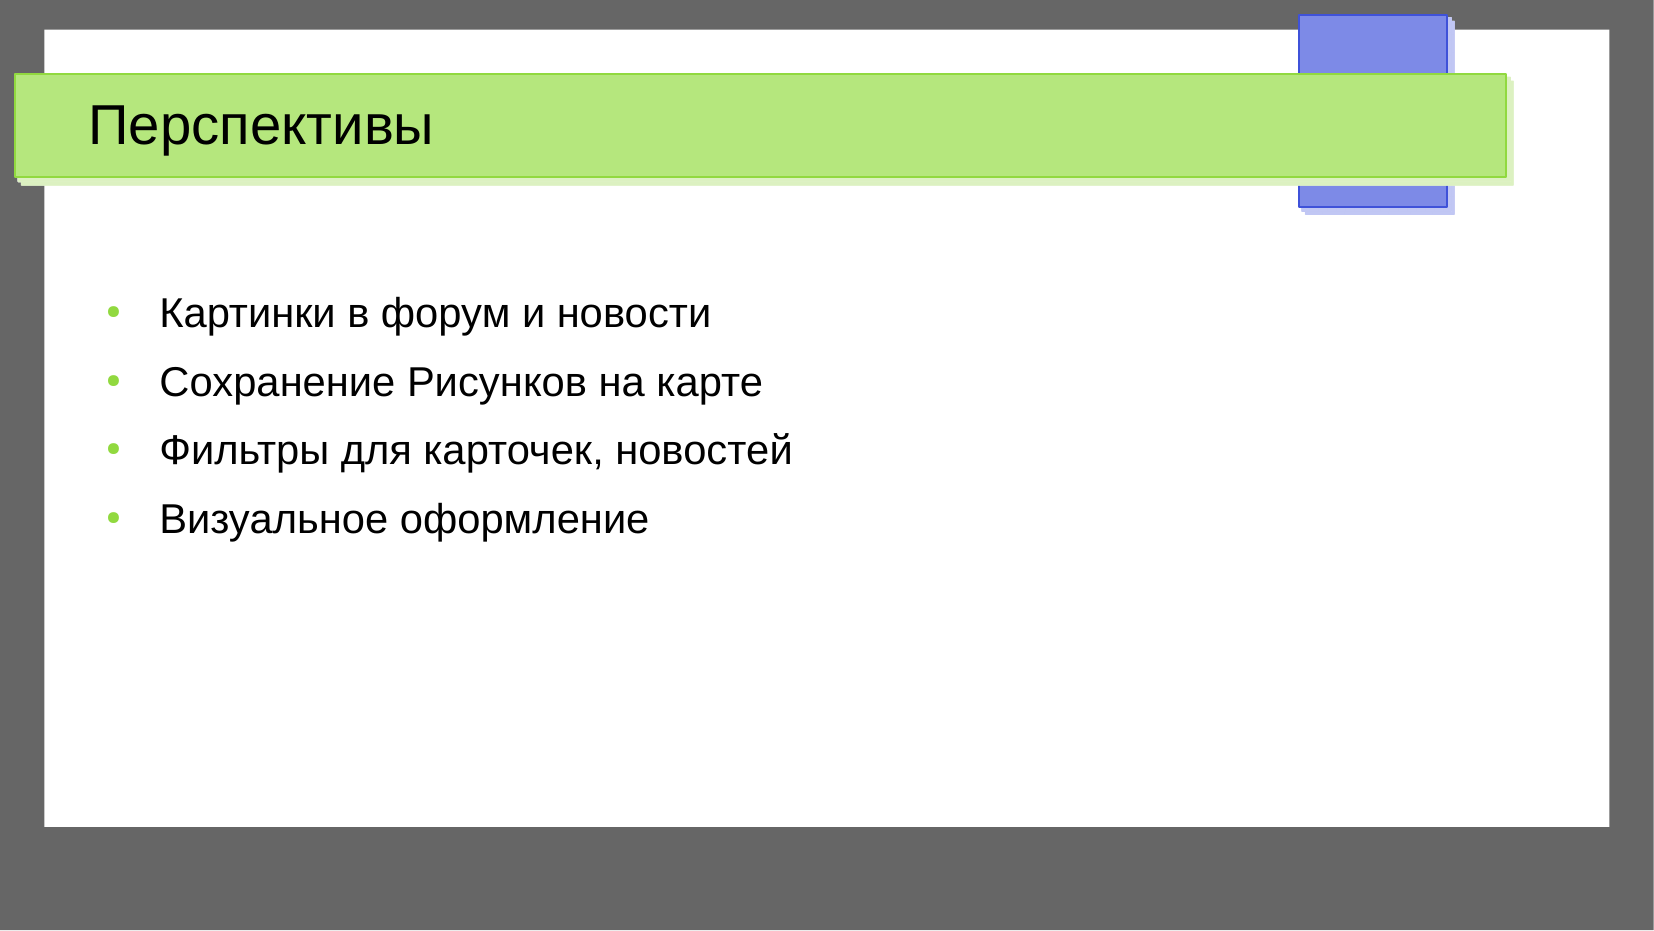

# Перспективы
Картинки в форум и новости
Сохранение Рисунков на карте
Фильтры для карточек, новостей
Визуальное оформление